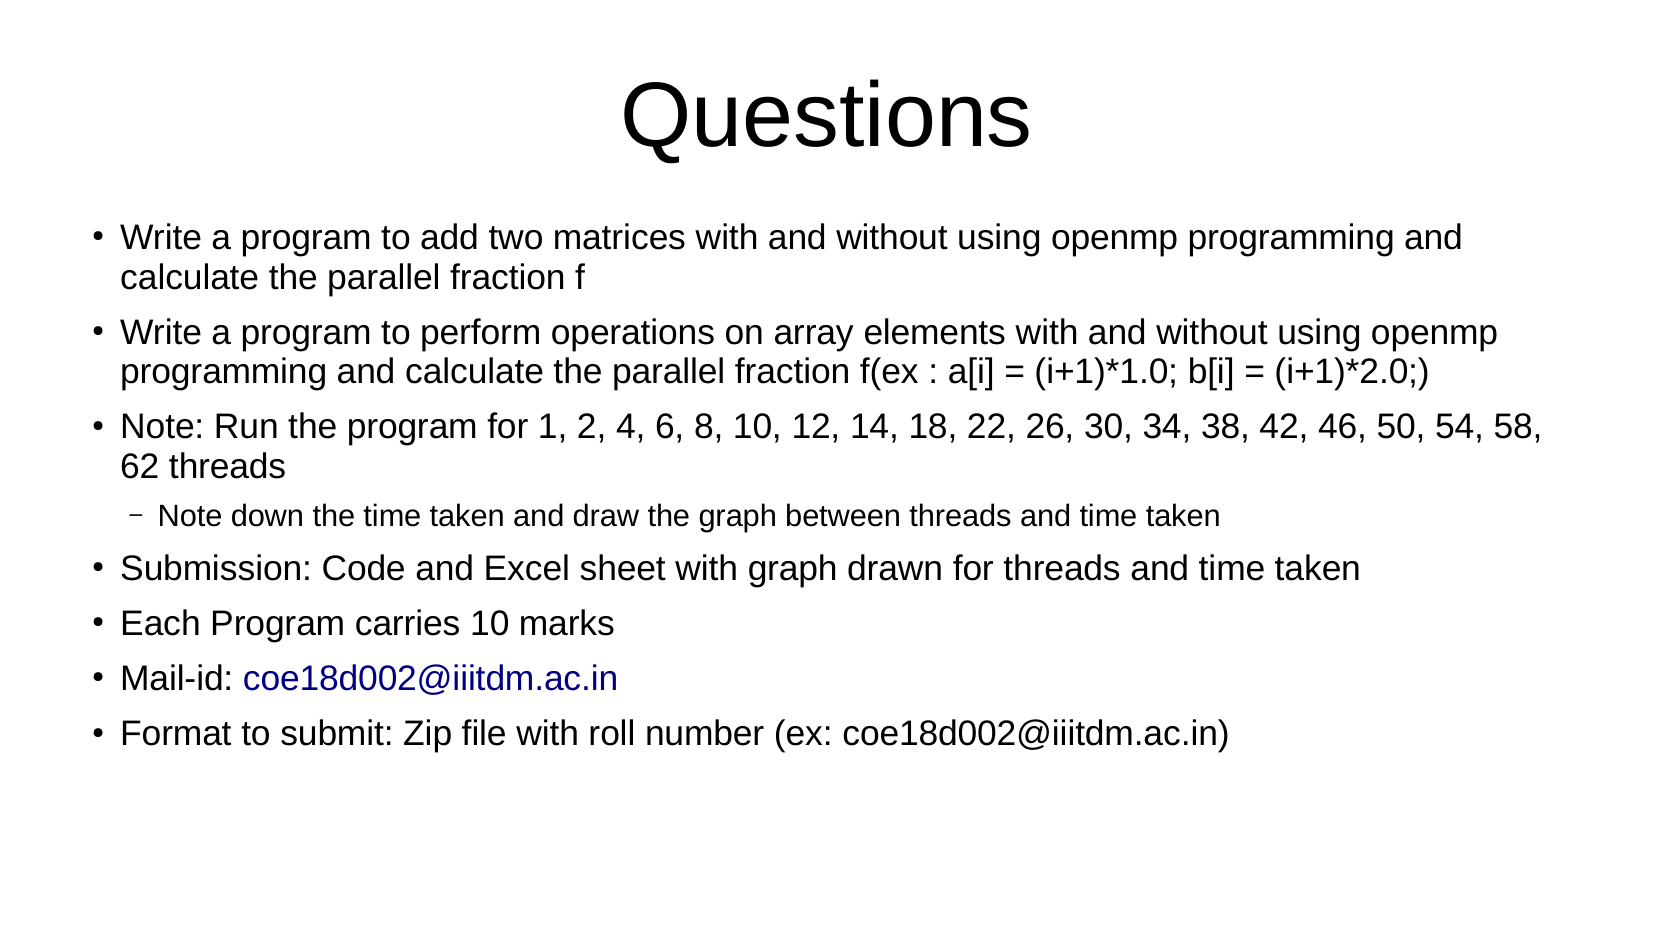

# Questions
Write a program to add two matrices with and without using openmp programming and calculate the parallel fraction f
Write a program to perform operations on array elements with and without using openmp programming and calculate the parallel fraction f(ex : a[i] = (i+1)*1.0; b[i] = (i+1)*2.0;)
Note: Run the program for 1, 2, 4, 6, 8, 10, 12, 14, 18, 22, 26, 30, 34, 38, 42, 46, 50, 54, 58, 62 threads
Note down the time taken and draw the graph between threads and time taken
Submission: Code and Excel sheet with graph drawn for threads and time taken
Each Program carries 10 marks
Mail-id: coe18d002@iiitdm.ac.in
Format to submit: Zip file with roll number (ex: coe18d002@iiitdm.ac.in)